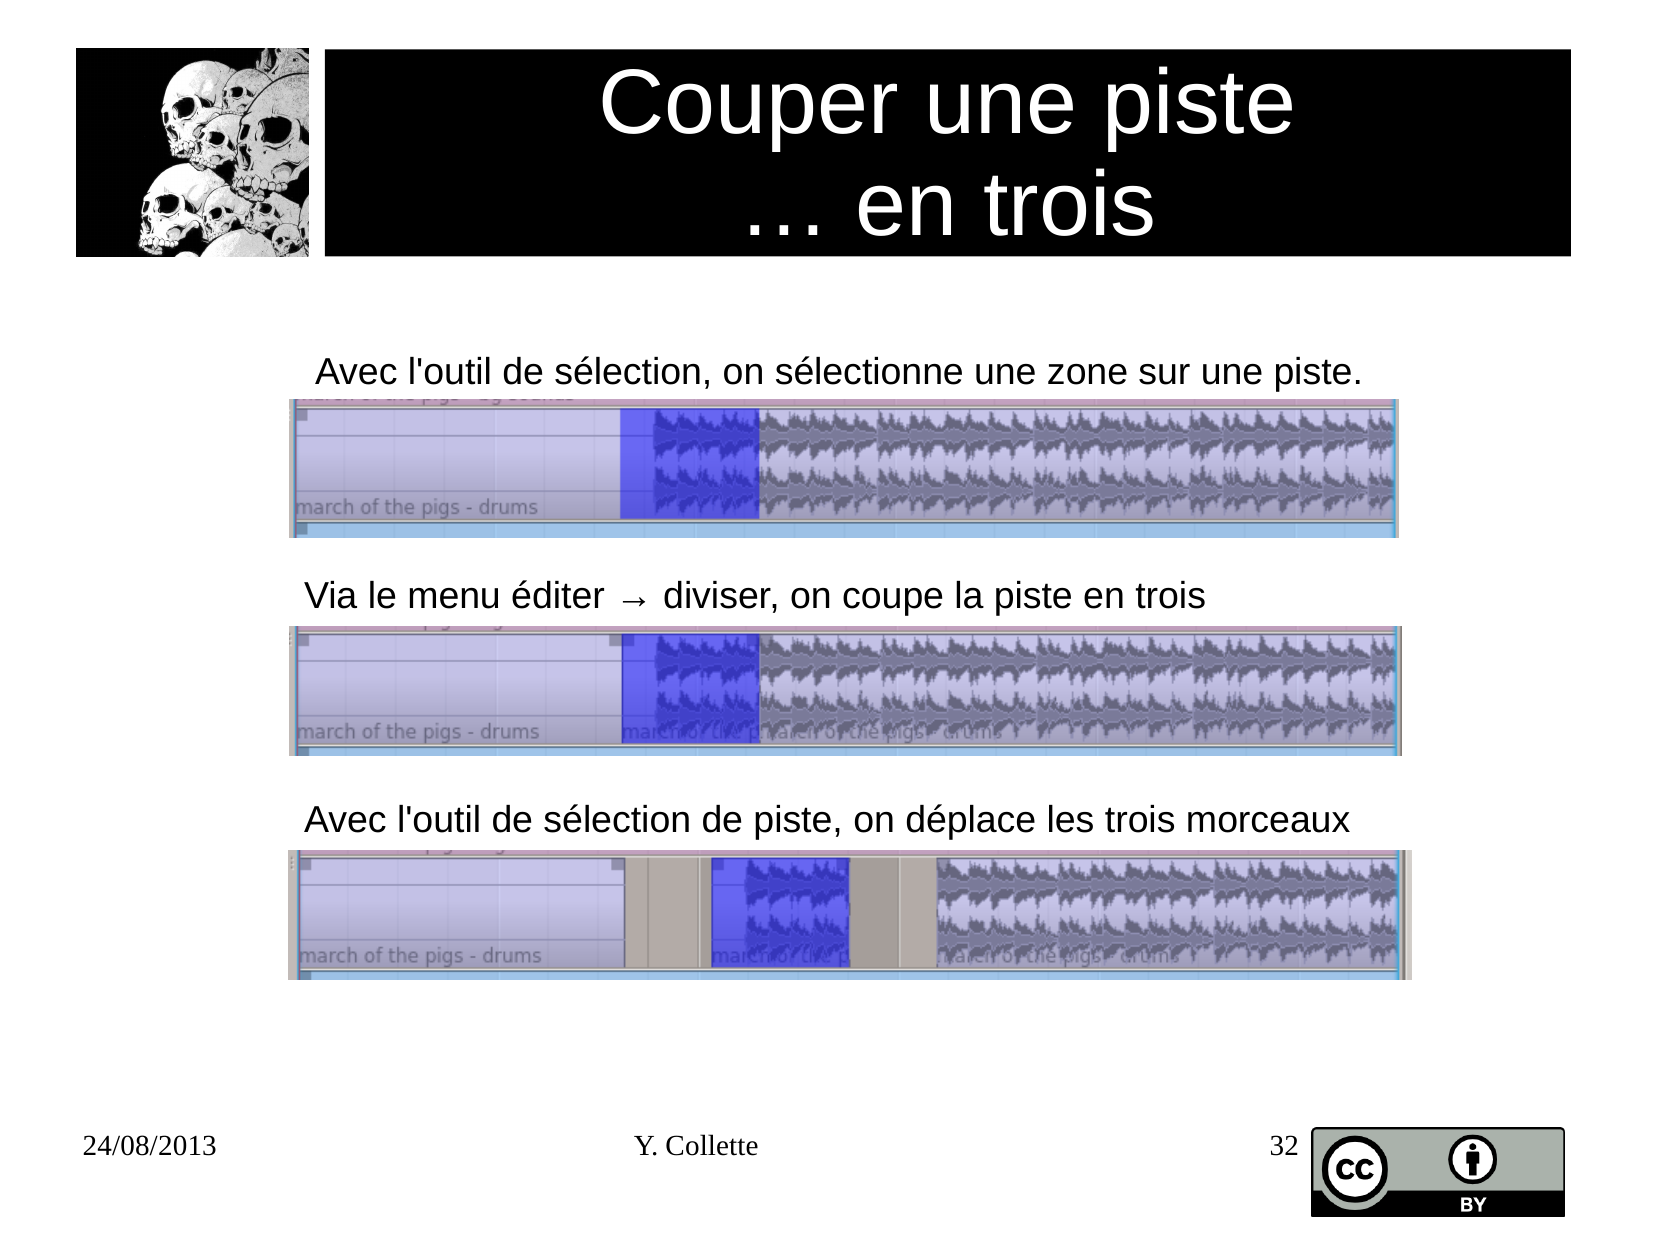

# Couper une piste … en trois
Avec l'outil de sélection, on sélectionne une zone sur une piste.
Via le menu éditer → diviser, on coupe la piste en trois
Avec l'outil de sélection de piste, on déplace les trois morceaux
Y. Collette
32